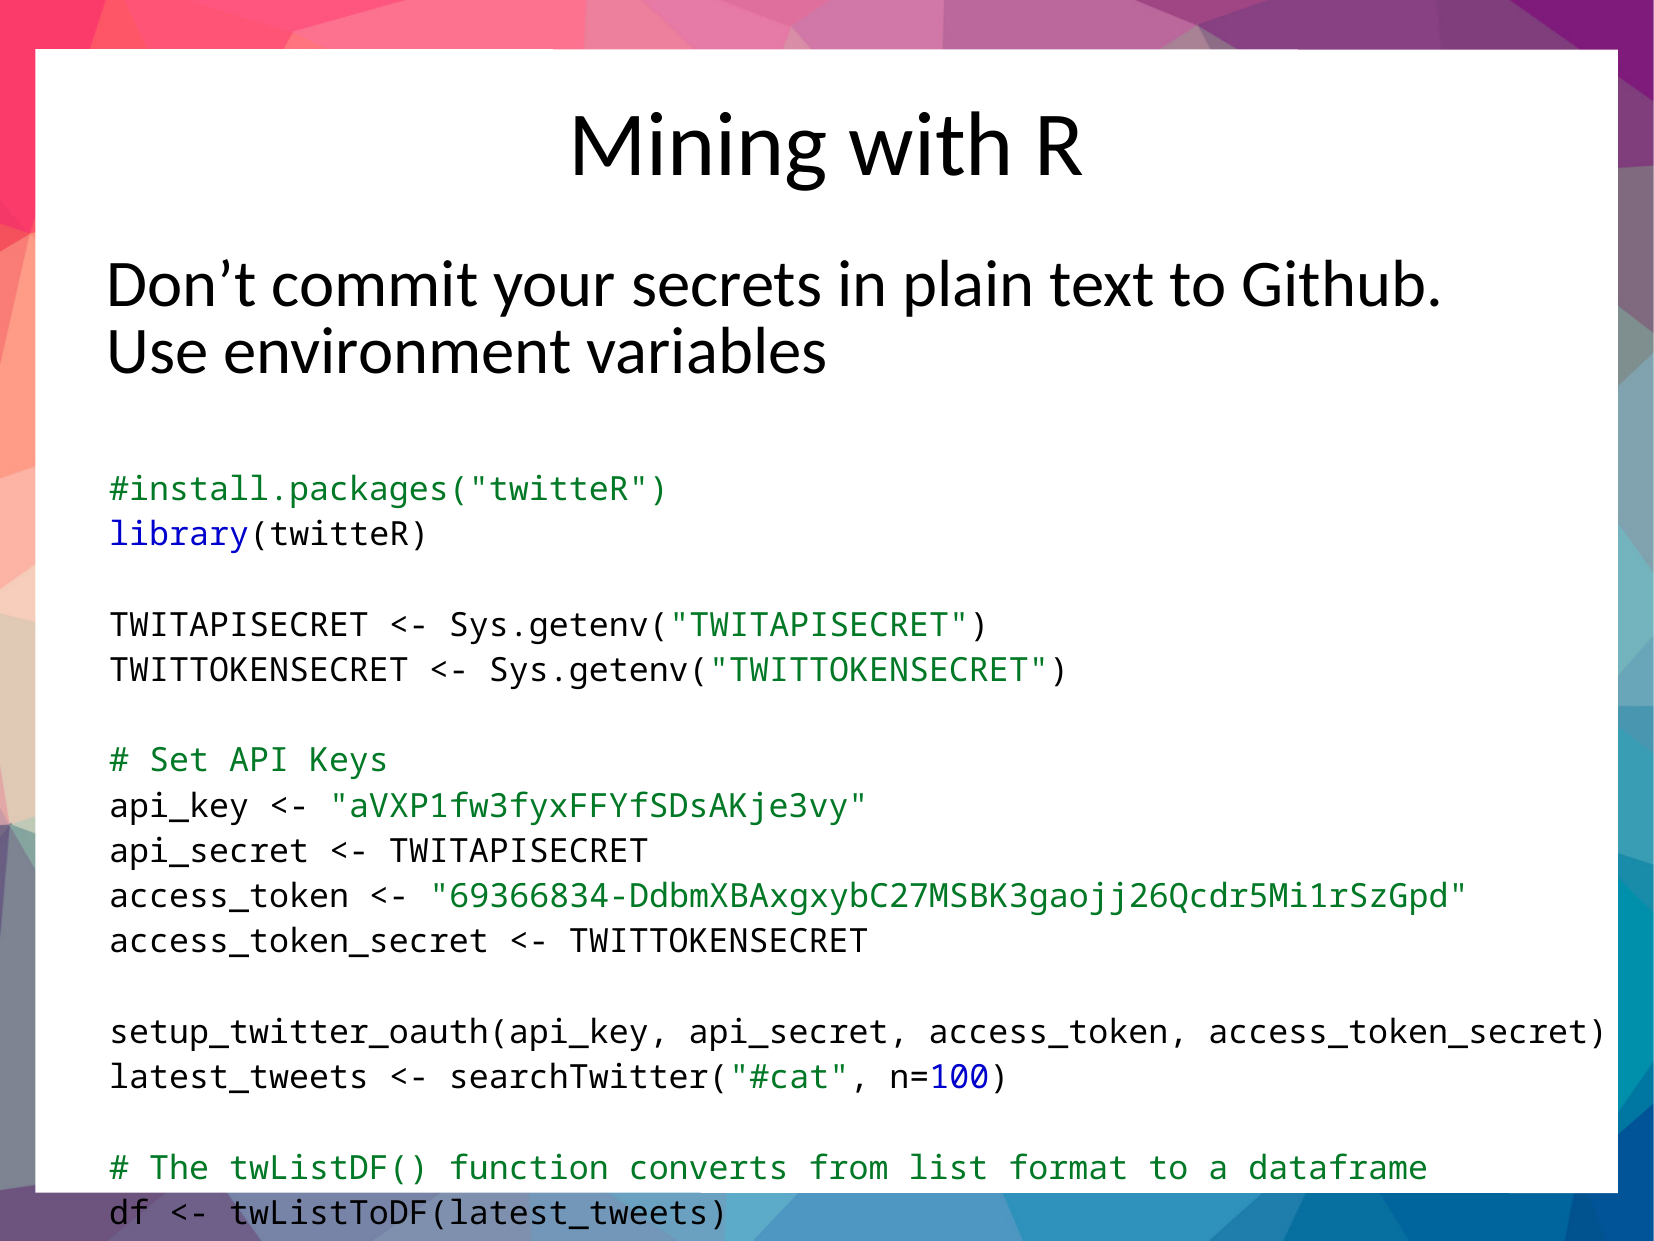

# Mining with R
Don’t commit your secrets in plain text to Github. Use environment variables
#install.packages("twitteR")
library(twitteR)
TWITAPISECRET <- Sys.getenv("TWITAPISECRET")
TWITTOKENSECRET <- Sys.getenv("TWITTOKENSECRET")
# Set API Keys
api_key <- "aVXP1fw3fyxFFYfSDsAKje3vy"
api_secret <- TWITAPISECRET
access_token <- "69366834-DdbmXBAxgxybC27MSBK3gaojj26Qcdr5Mi1rSzGpd"
access_token_secret <- TWITTOKENSECRET
setup_twitter_oauth(api_key, api_secret, access_token, access_token_secret)
latest_tweets <- searchTwitter("#cat", n=100)
# The twListDF() function converts from list format to a dataframe
df <- twListToDF(latest_tweets)